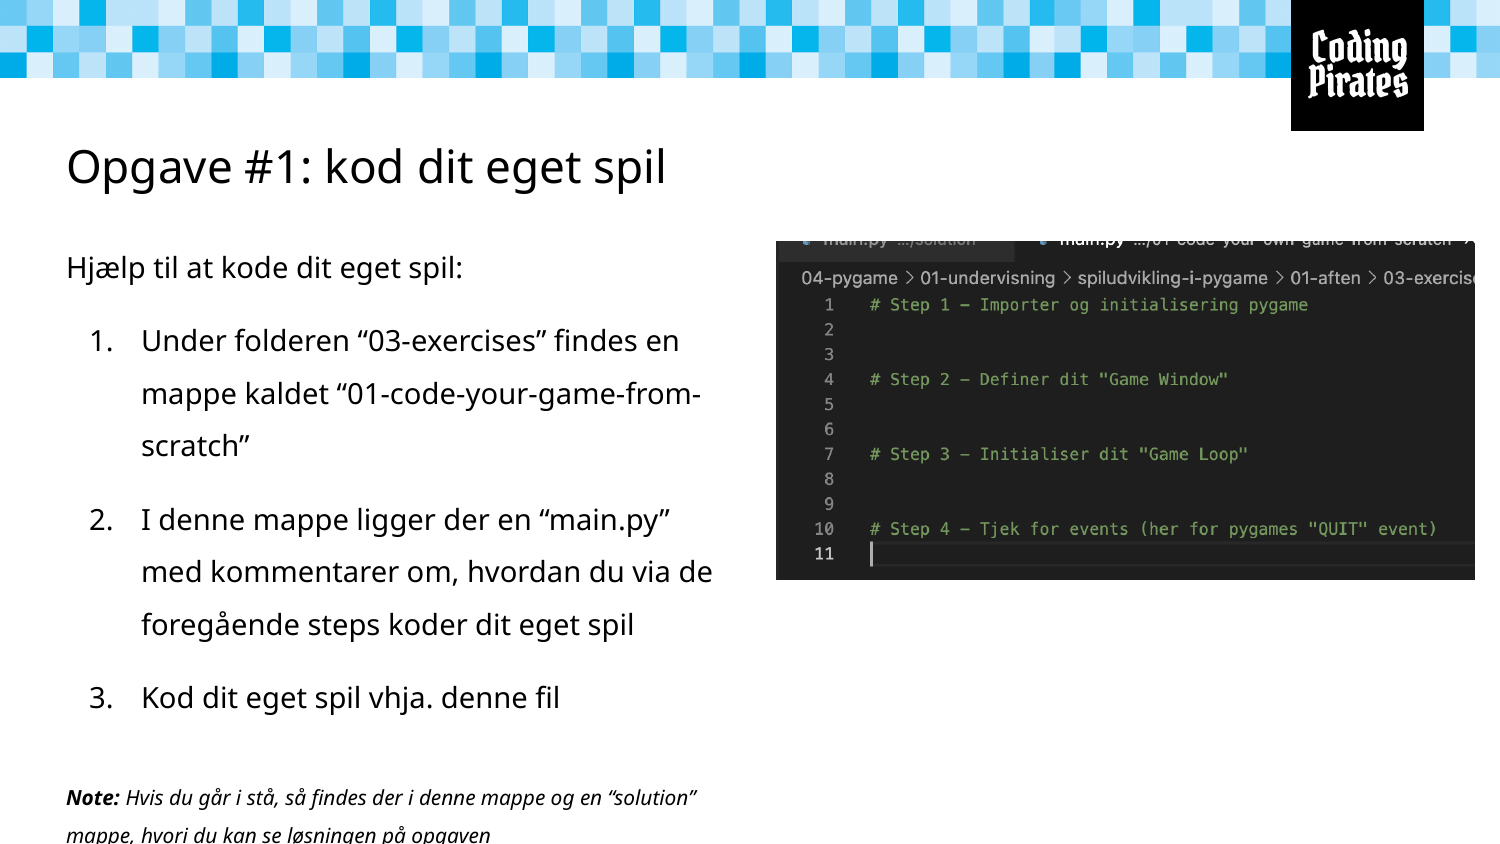

# Opgave #1: kod dit eget spil
Hjælp til at kode dit eget spil:
Under folderen “03-exercises” findes en mappe kaldet “01-code-your-game-from-scratch”
I denne mappe ligger der en “main.py” med kommentarer om, hvordan du via de foregående steps koder dit eget spil
Kod dit eget spil vhja. denne fil
Note: Hvis du går i stå, så findes der i denne mappe og en “solution” mappe, hvori du kan se løsningen på opgaven